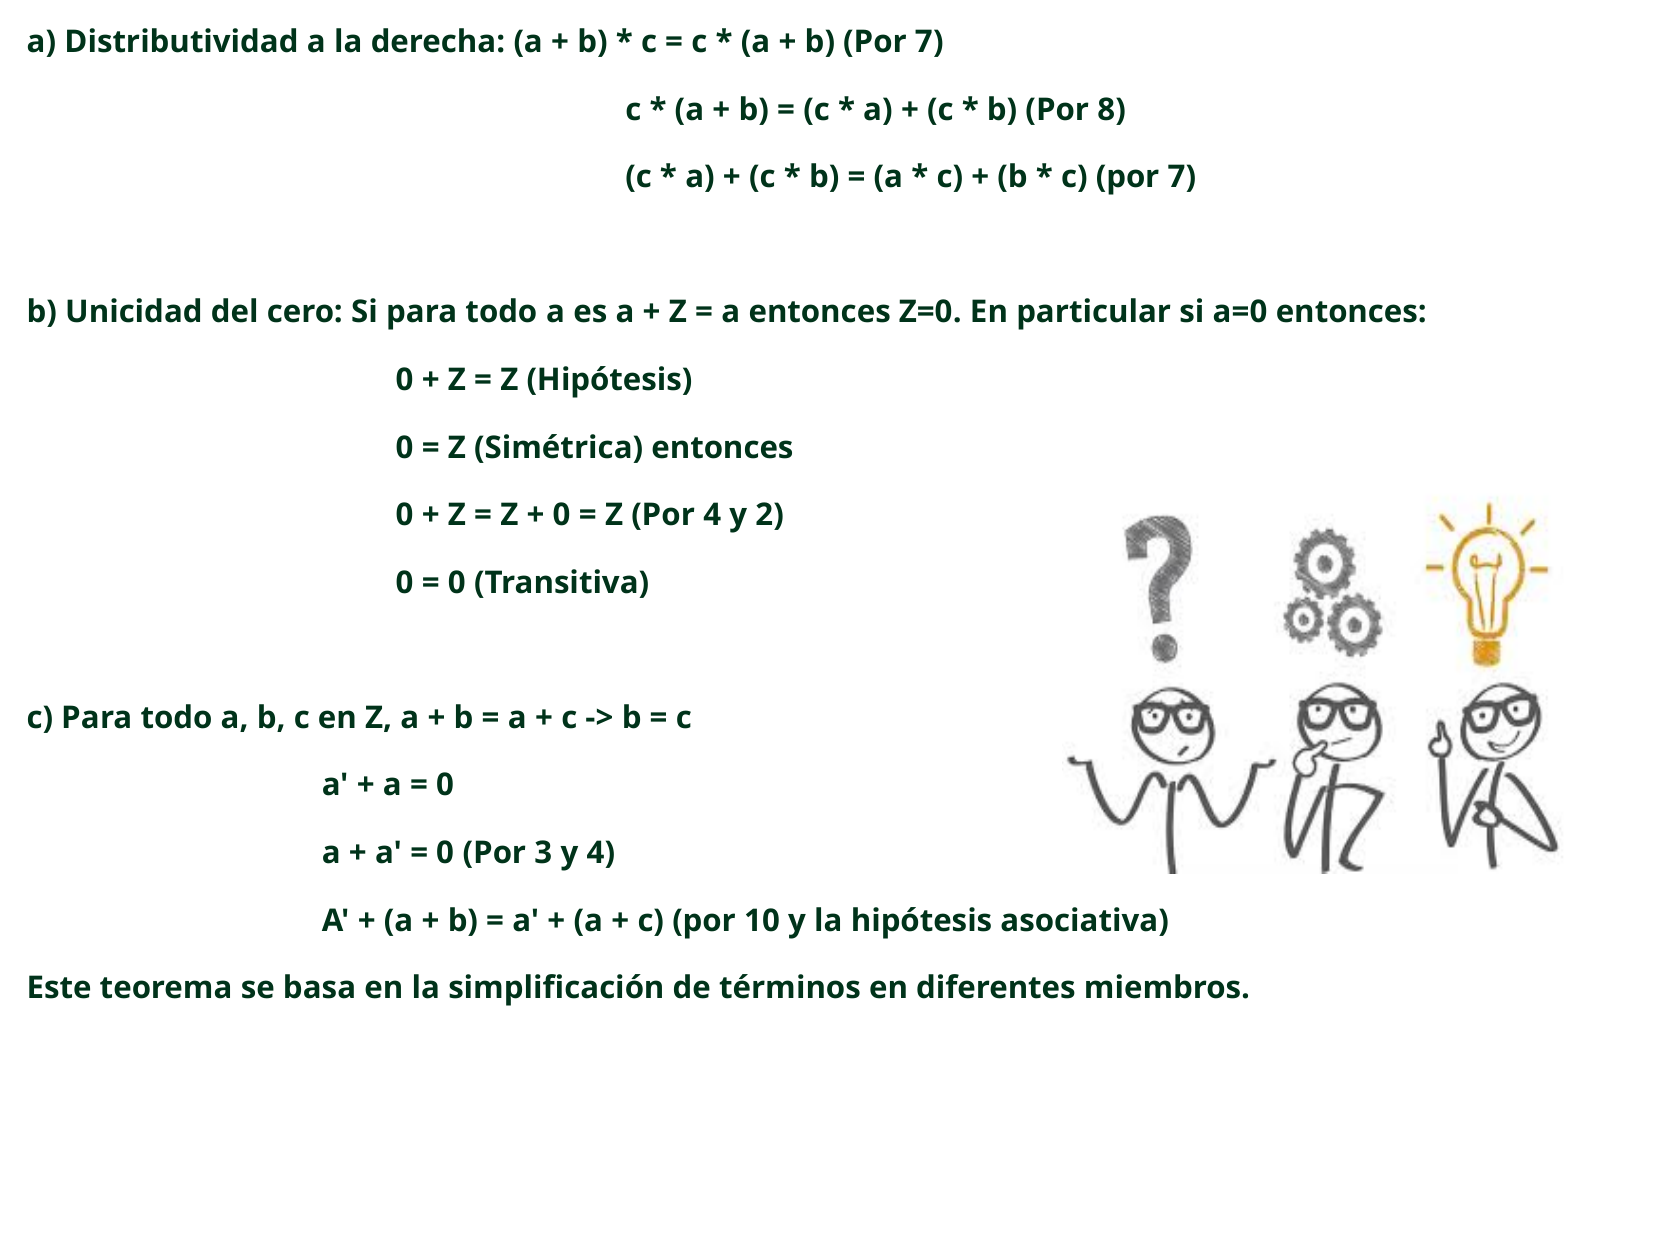

a) Distributividad a la derecha: (a + b) * c = c * (a + b) (Por 7)
								 c * (a + b) = (c * a) + (c * b) (Por 8)
								 (c * a) + (c * b) = (a * c) + (b * c) (por 7)
b) Unicidad del cero: Si para todo a es a + Z = a entonces Z=0. En particular si a=0 entonces:
					0 + Z = Z (Hipótesis)
					0 = Z (Simétrica) entonces
					0 + Z = Z + 0 = Z (Por 4 y 2)
					0 = 0 (Transitiva)
c) Para todo a, b, c en Z, a + b = a + c -> b = c
				a' + a = 0
				a + a' = 0 (Por 3 y 4)
				A' + (a + b) = a' + (a + c) (por 10 y la hipótesis asociativa)
Este teorema se basa en la simplificación de términos en diferentes miembros.